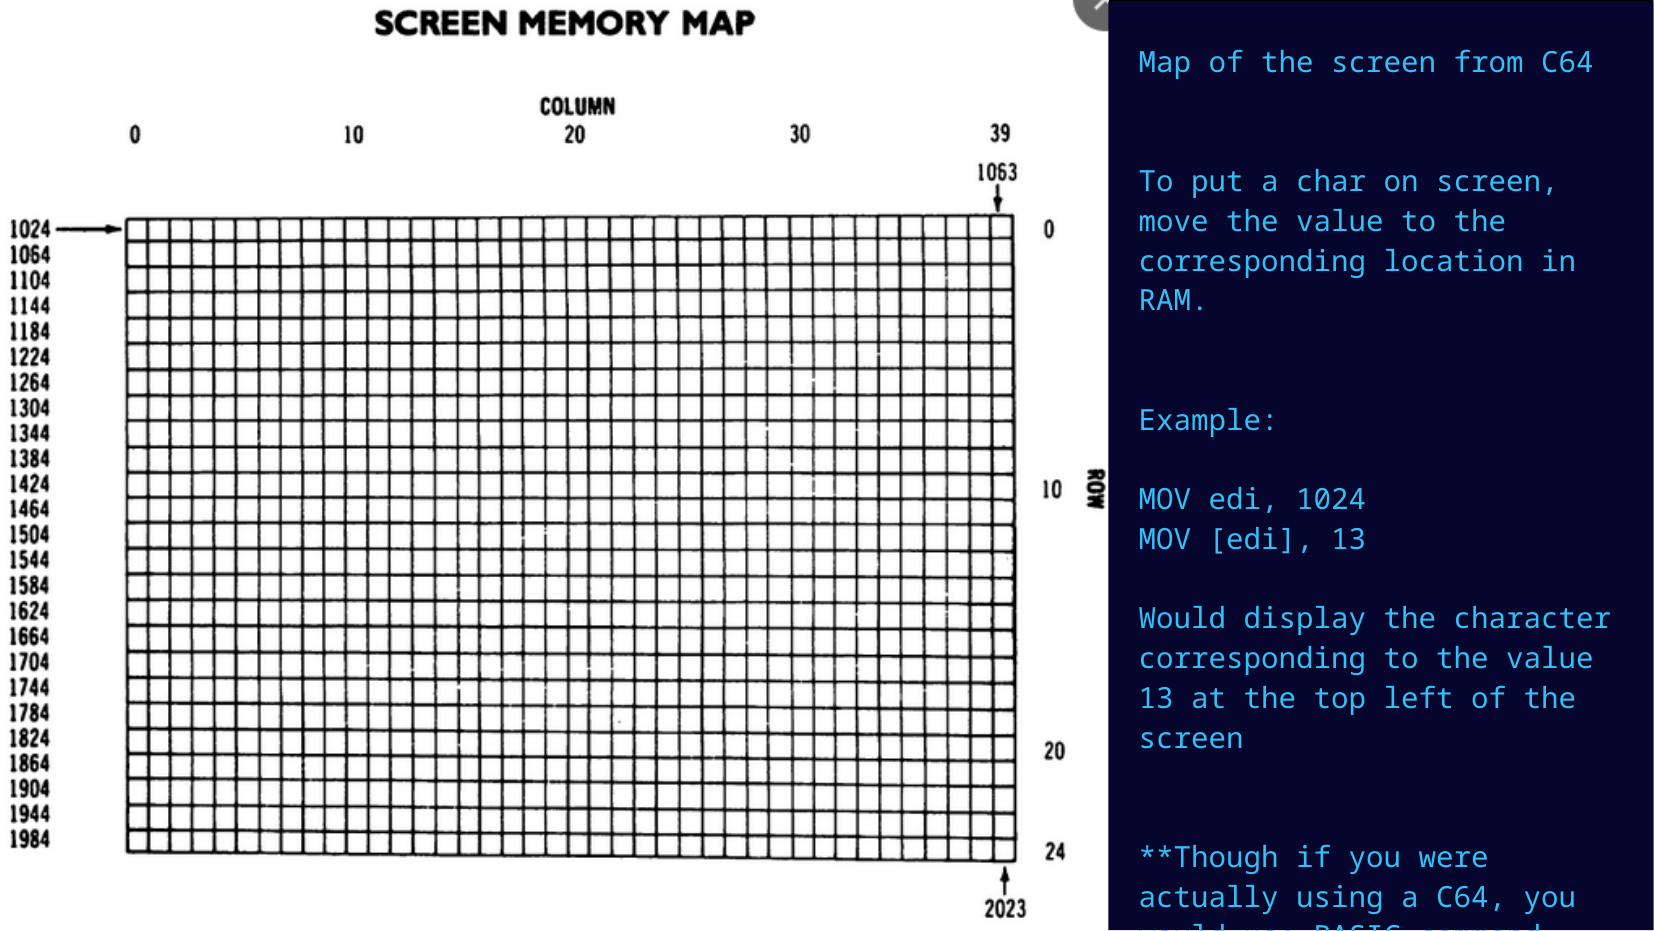

Map of the screen from C64
To put a char on screen, move the value to the corresponding location in RAM.
Example:
MOV edi, 1024
MOV [edi], 13
Would display the character corresponding to the value 13 at the top left of the screen
**Though if you were actually using a C64, you would use BASIC command ‘POKE’.